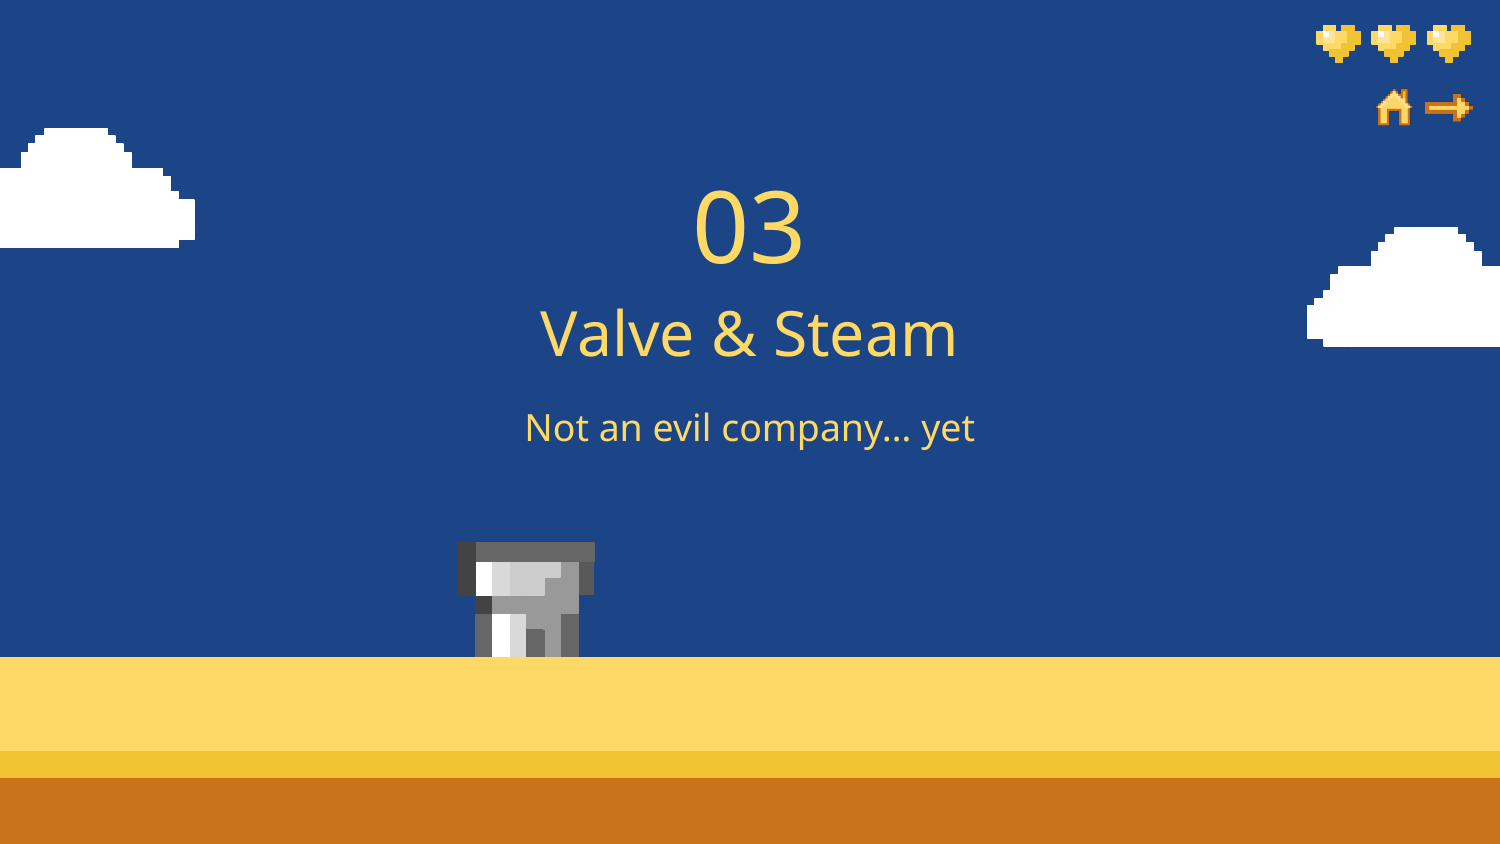

# 03
Valve & Steam
Not an evil company… yet